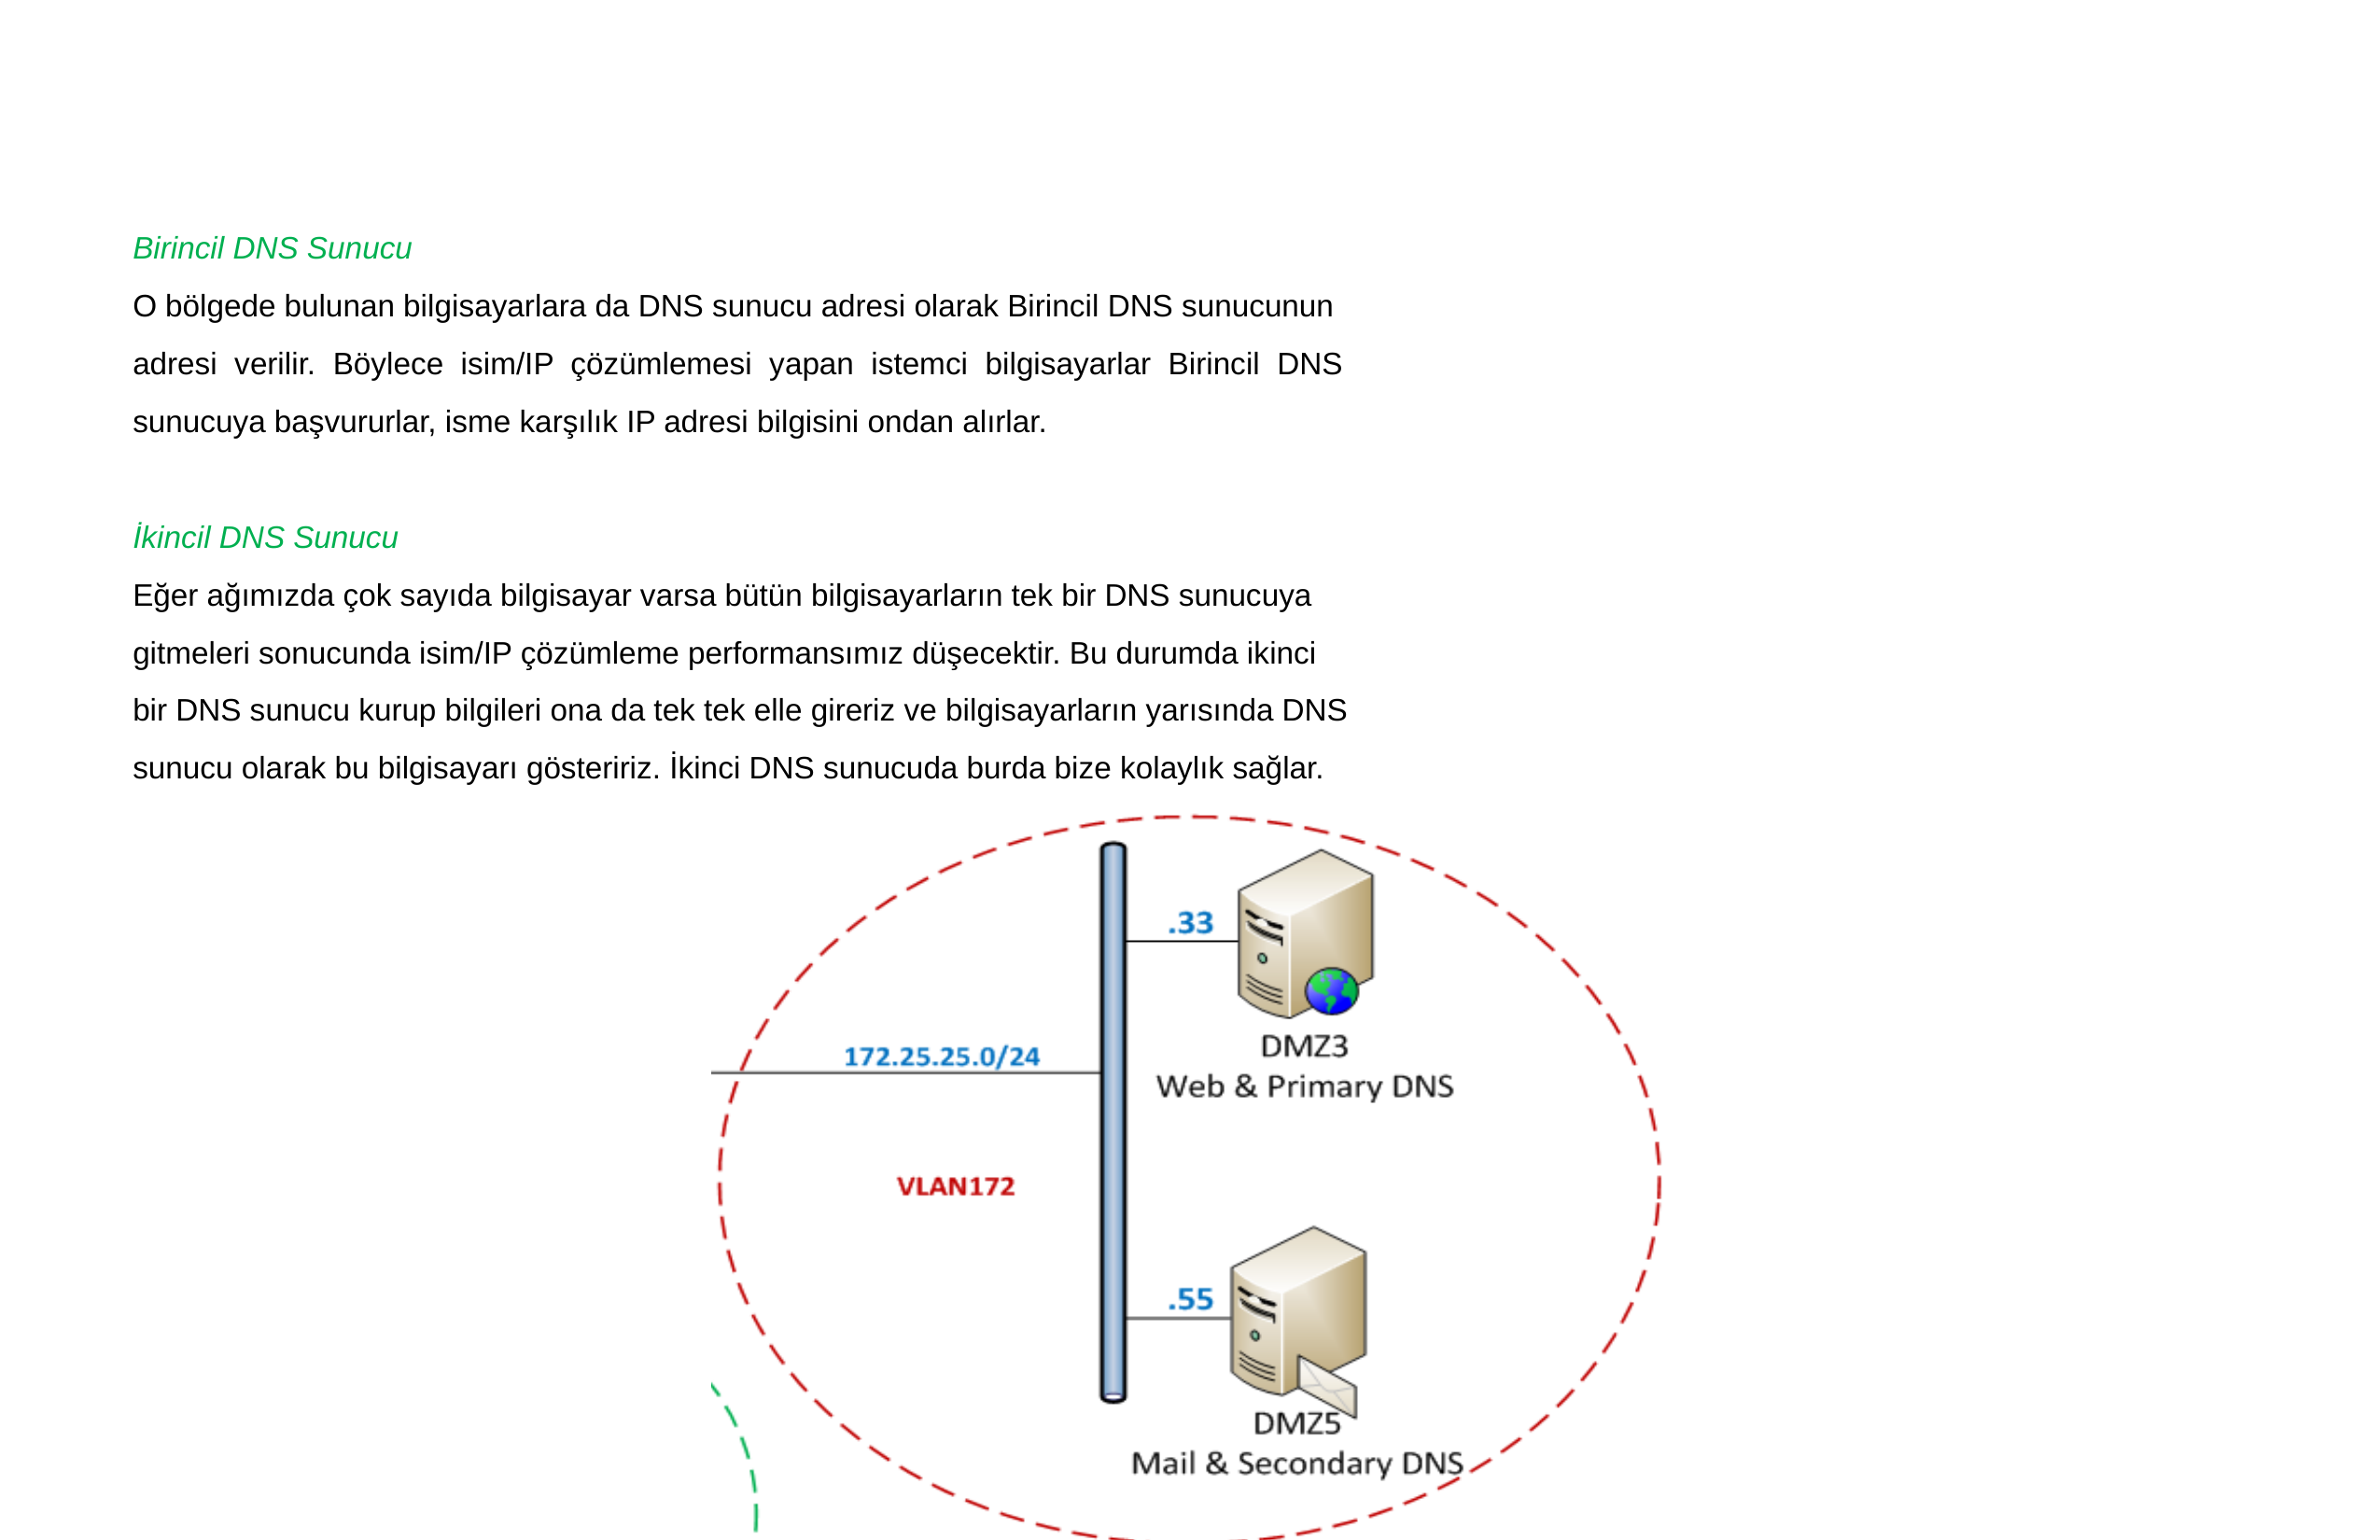

Birincil DNS Sunucu
O bölgede bulunan bilgisayarlara da DNS sunucu adresi olarak Birincil DNS sunucunun
adresi verilir. Böylece isim/IP çözümlemesi yapan istemci bilgisayarlar Birincil DNS
sunucuya başvururlar, isme karşılık IP adresi bilgisini ondan alırlar.
İkincil DNS Sunucu
Eğer ağımızda çok sayıda bilgisayar varsa bütün bilgisayarların tek bir DNS sunucuya
gitmeleri sonucunda isim/IP çözümleme performansımız düşecektir. Bu durumda ikinci
bir DNS sunucu kurup bilgileri ona da tek tek elle gireriz ve bilgisayarların yarısında DNS
sunucu olarak bu bilgisayarı gösteririz. İkinci DNS sunucuda burda bize kolaylık sağlar.